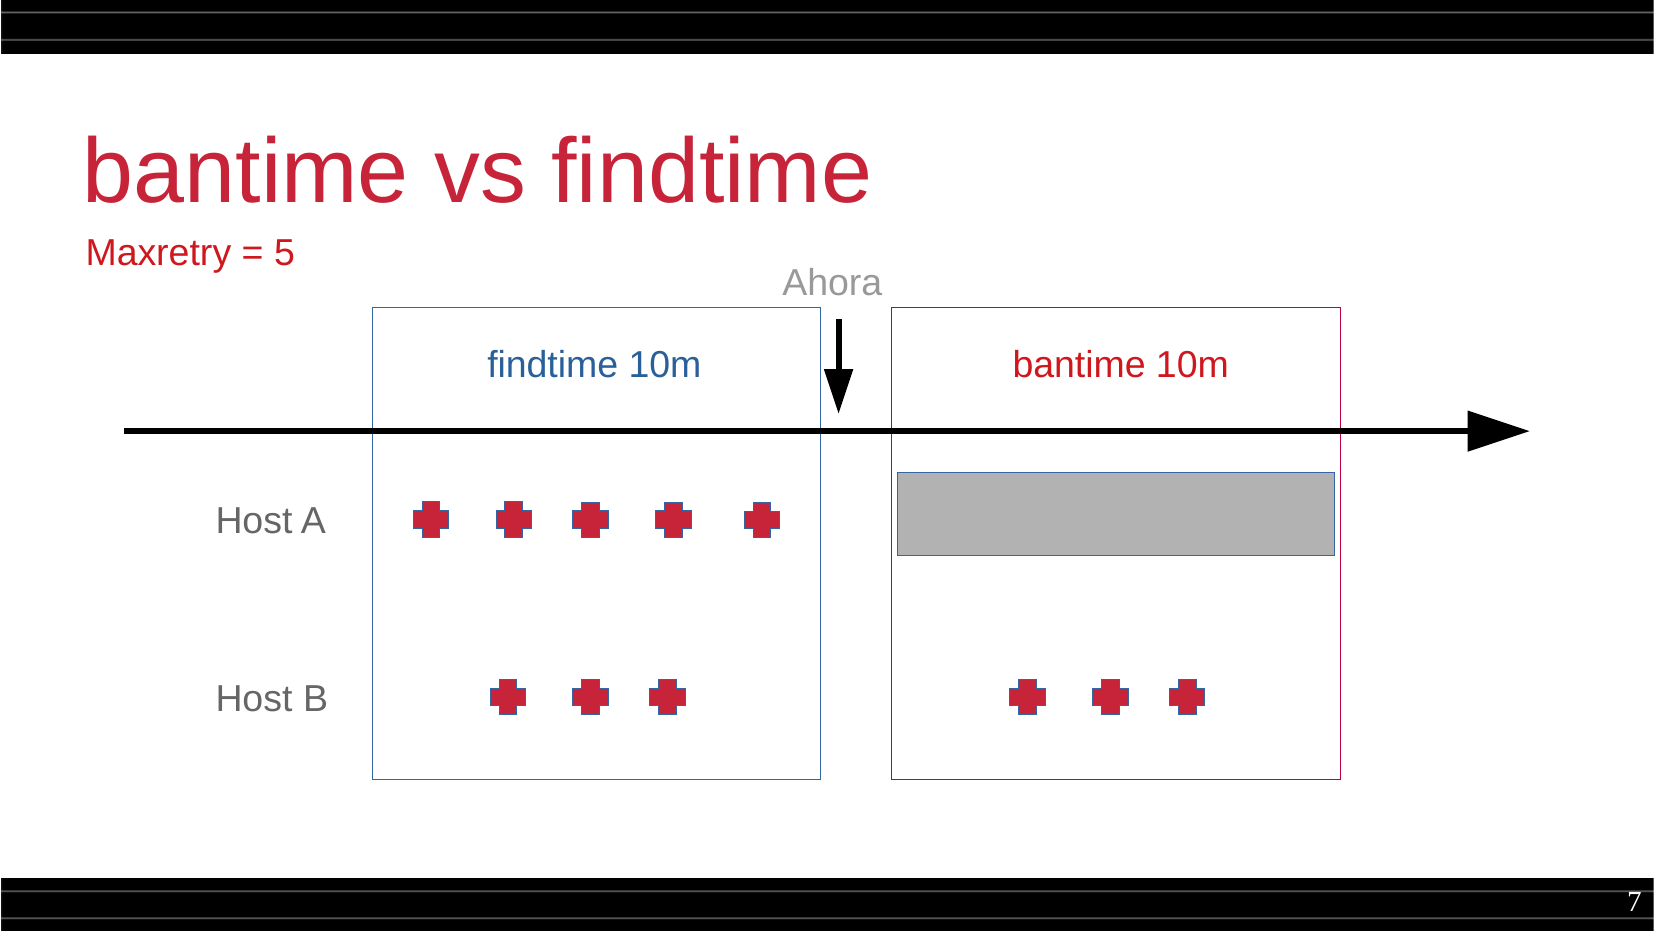

# bantime vs findtime
Maxretry = 5
Ahora
findtime 10m
bantime 10m
Host A
Host B